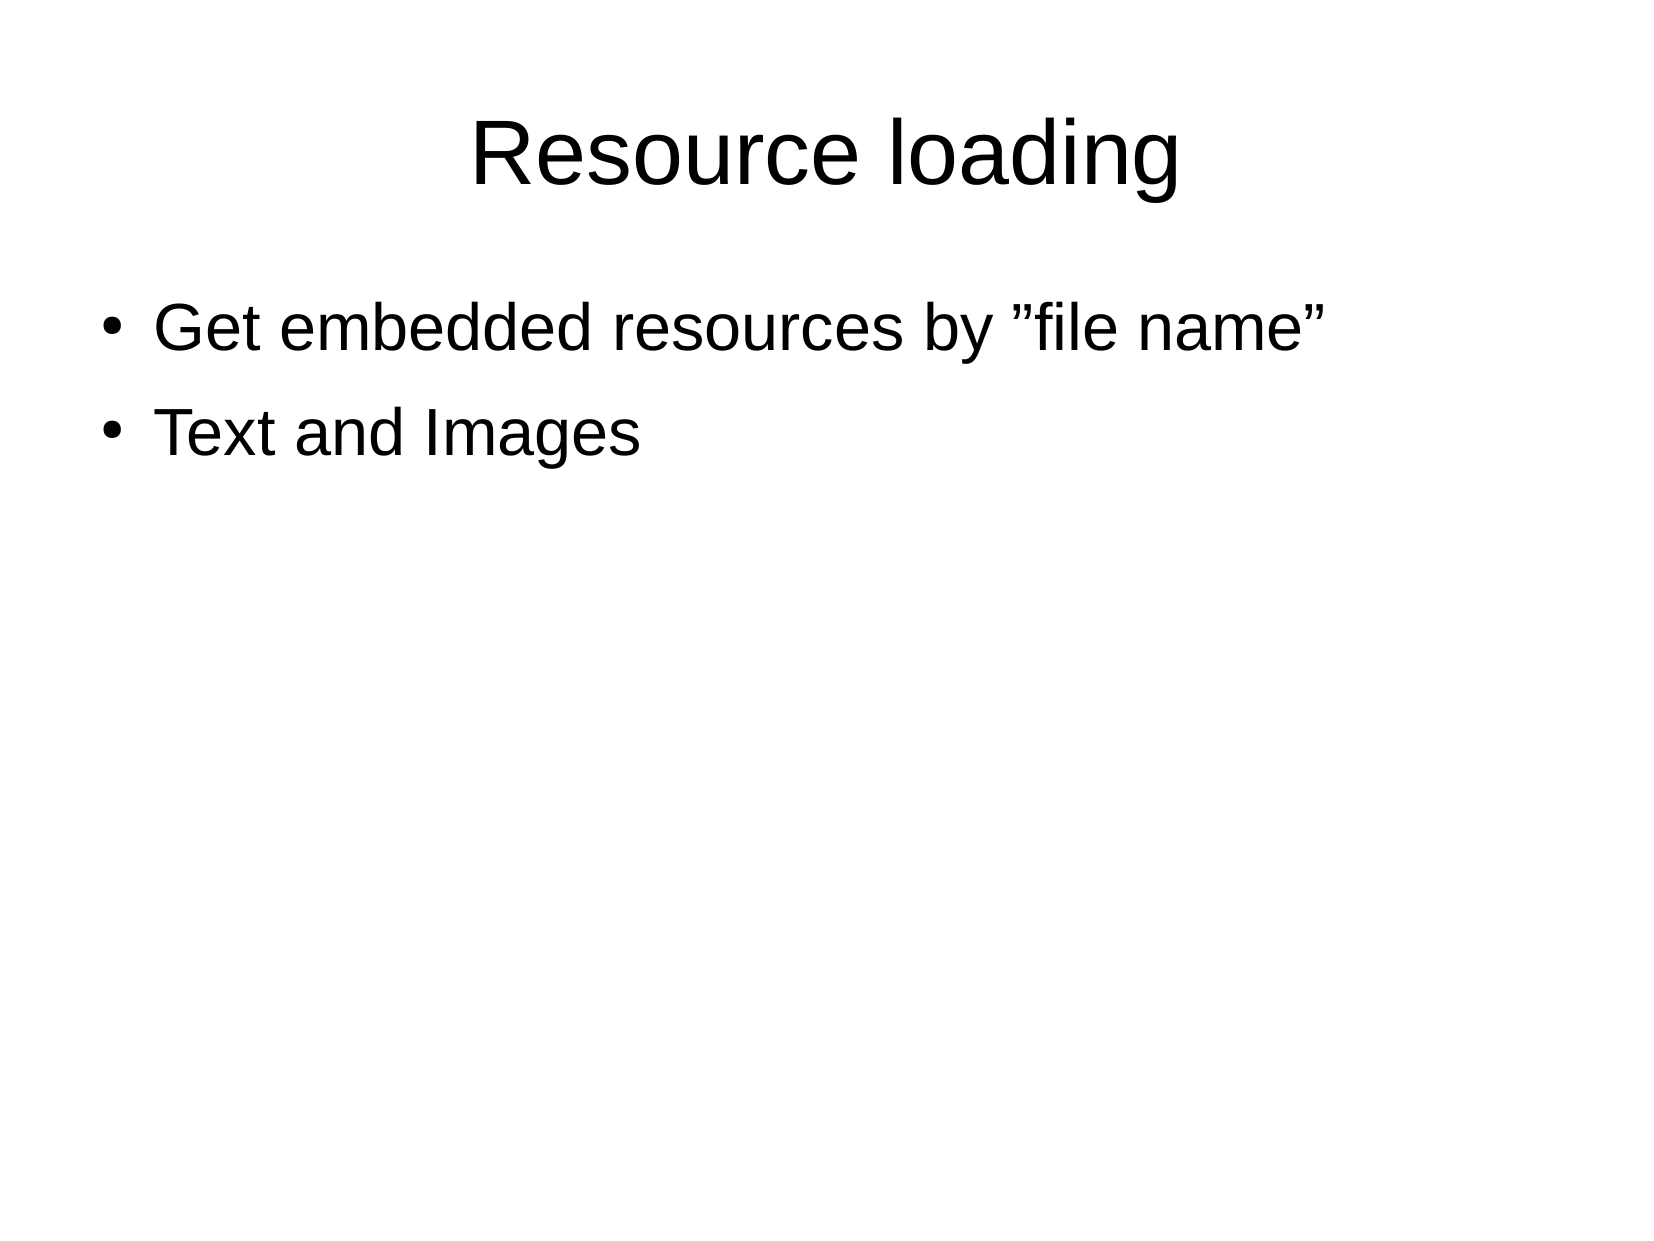

# Resource loading
Get embedded resources by ”file name”
Text and Images